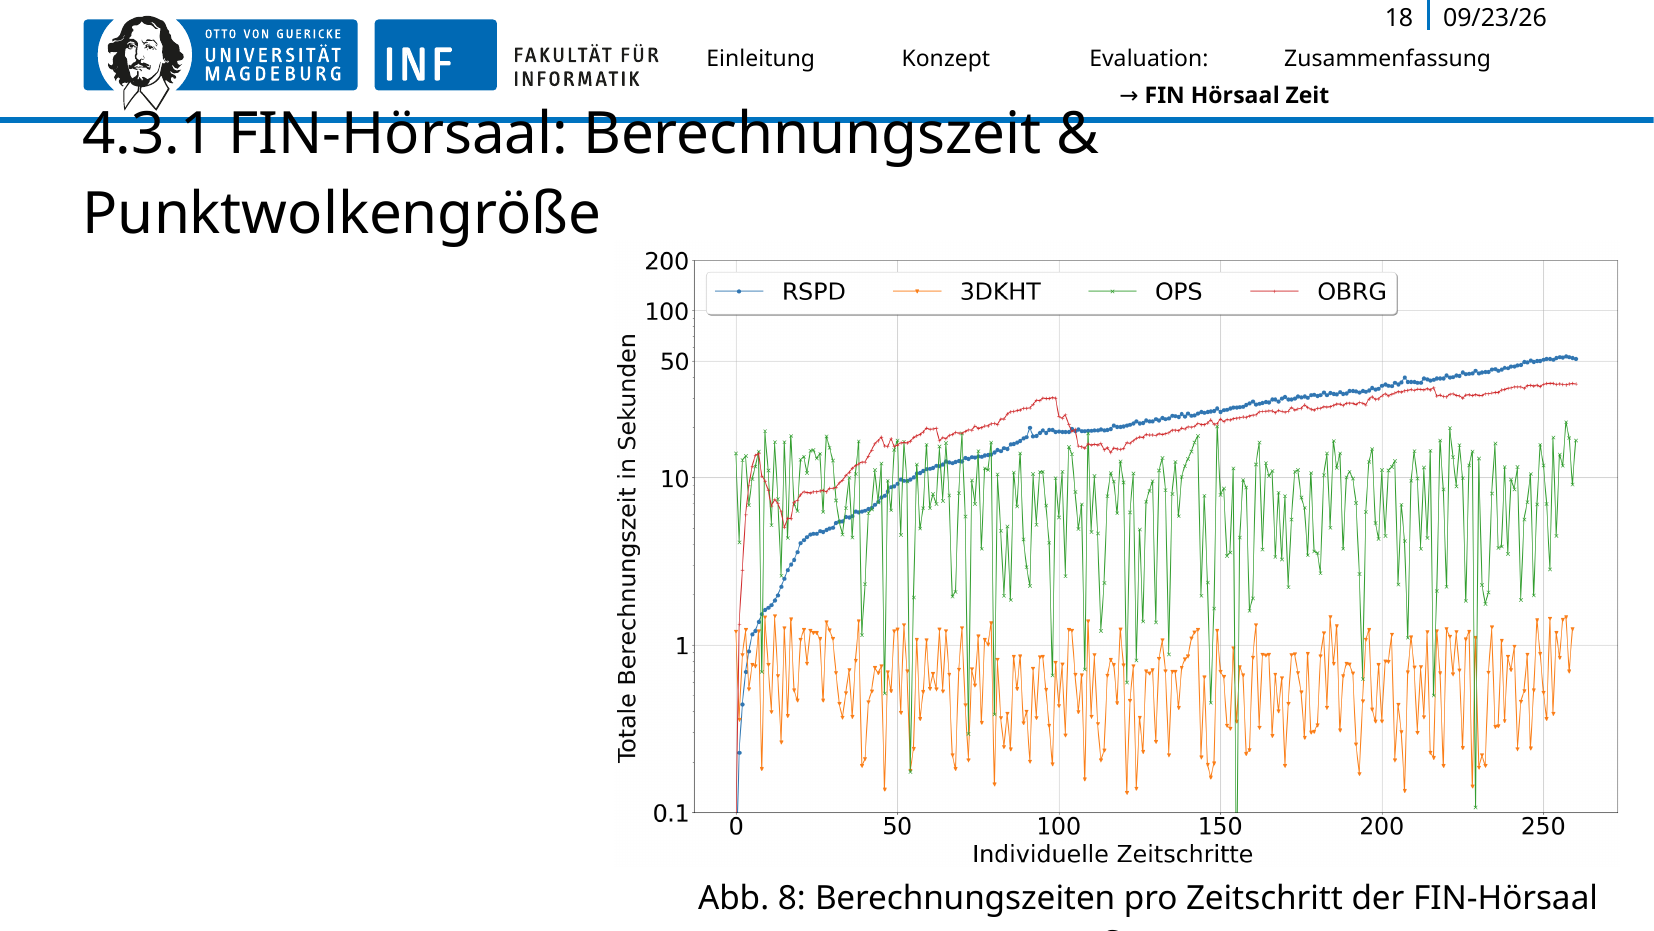

# 4.3.1 FIN-Hörsaal: Berechnungszeit & Punktwolkengröße
Abb. 8: Berechnungszeiten pro Zeitschritt der FIN-Hörsaal Szene